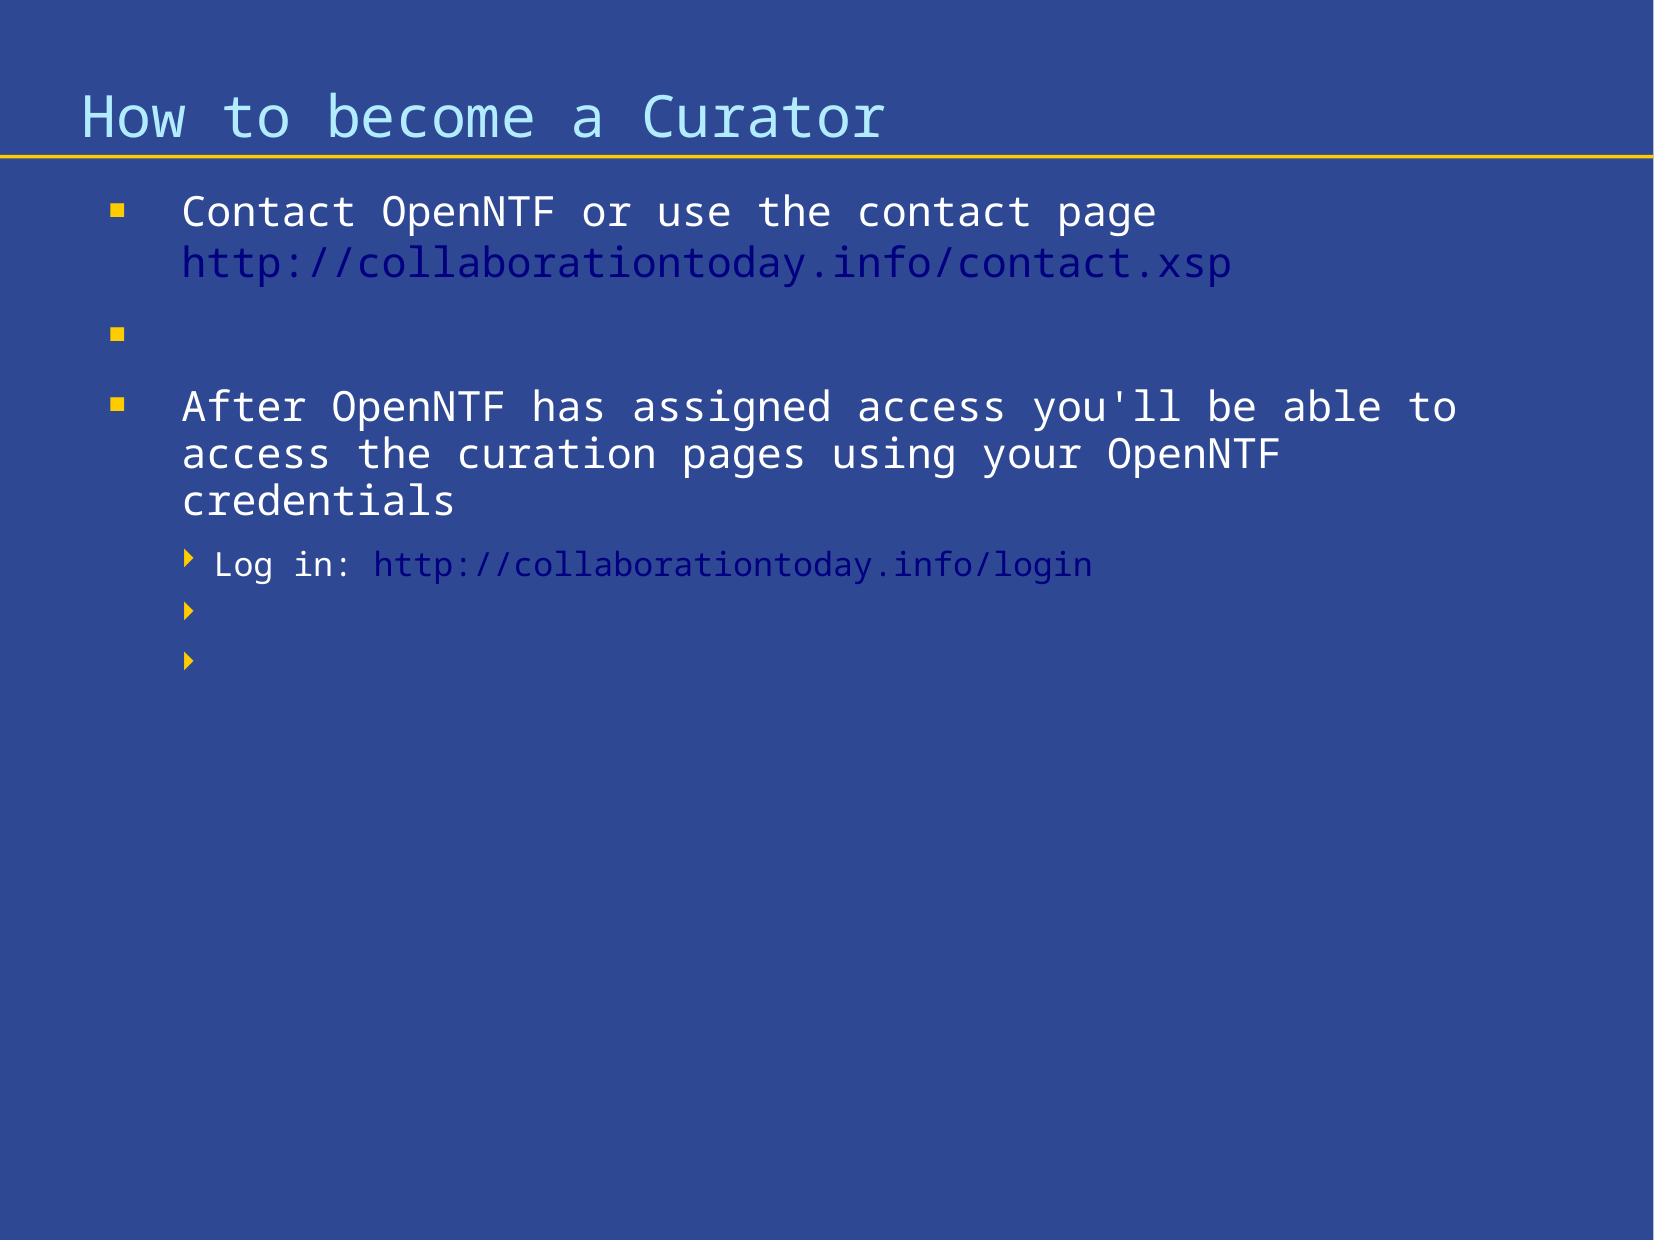

# How to become a Curator
Contact OpenNTF or use the contact page http://collaborationtoday.info/contact.xsp
After OpenNTF has assigned access you'll be able to access the curation pages using your OpenNTF credentials
Log in: http://collaborationtoday.info/login